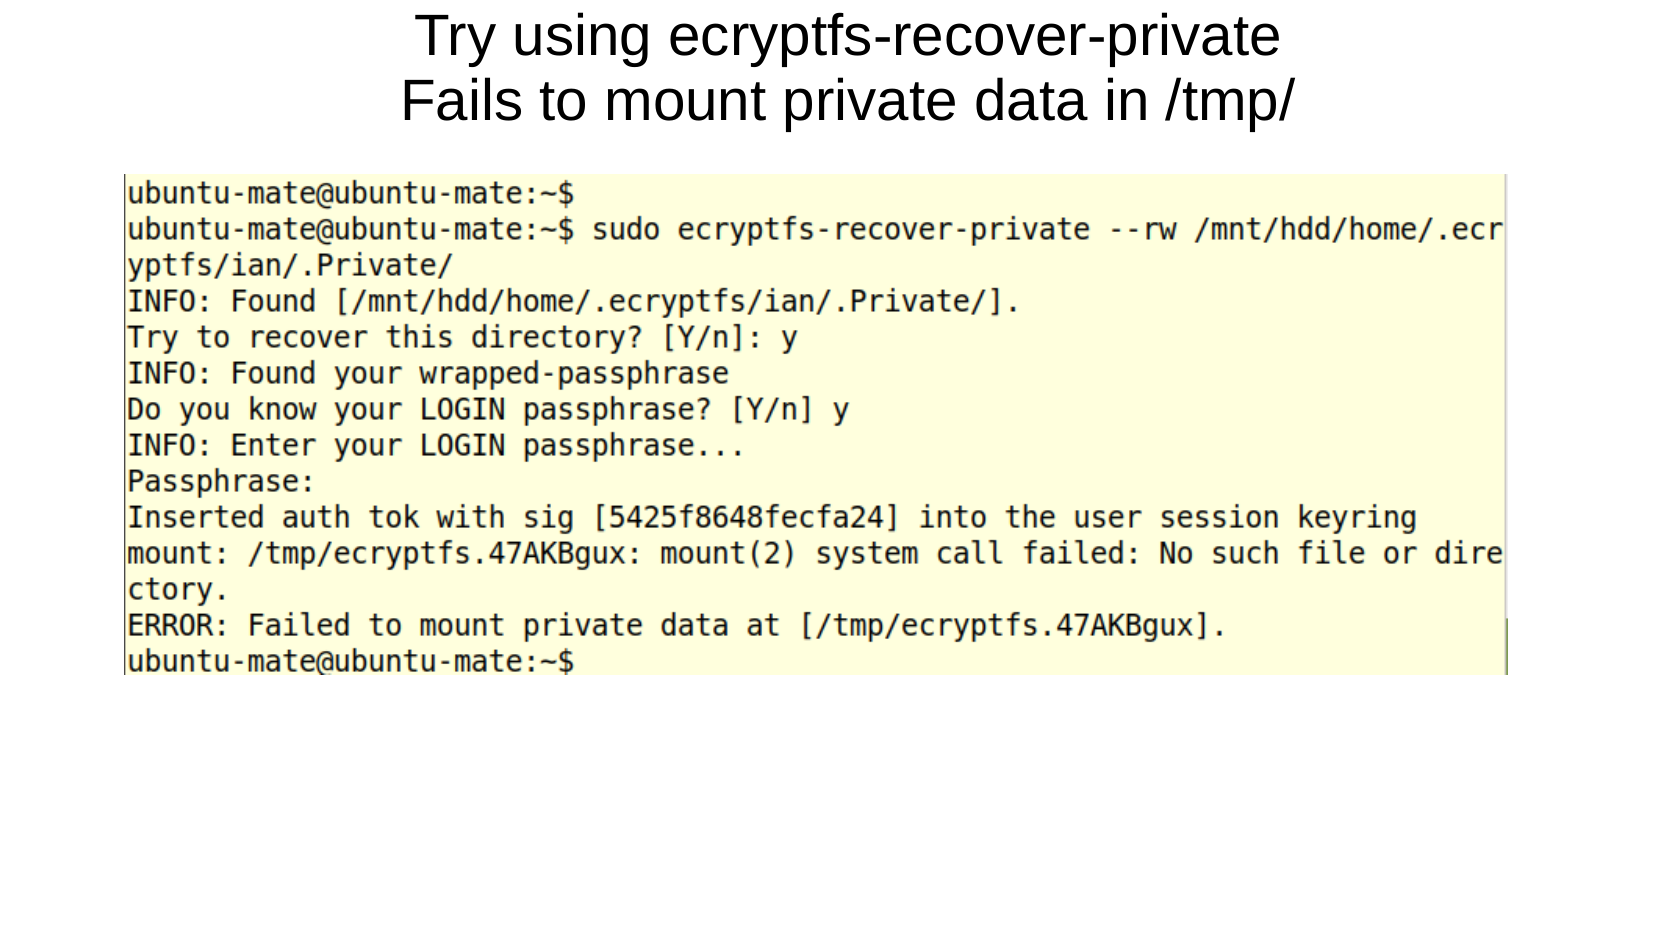

# Try using ecryptfs-recover-private Fails to mount private data in /tmp/